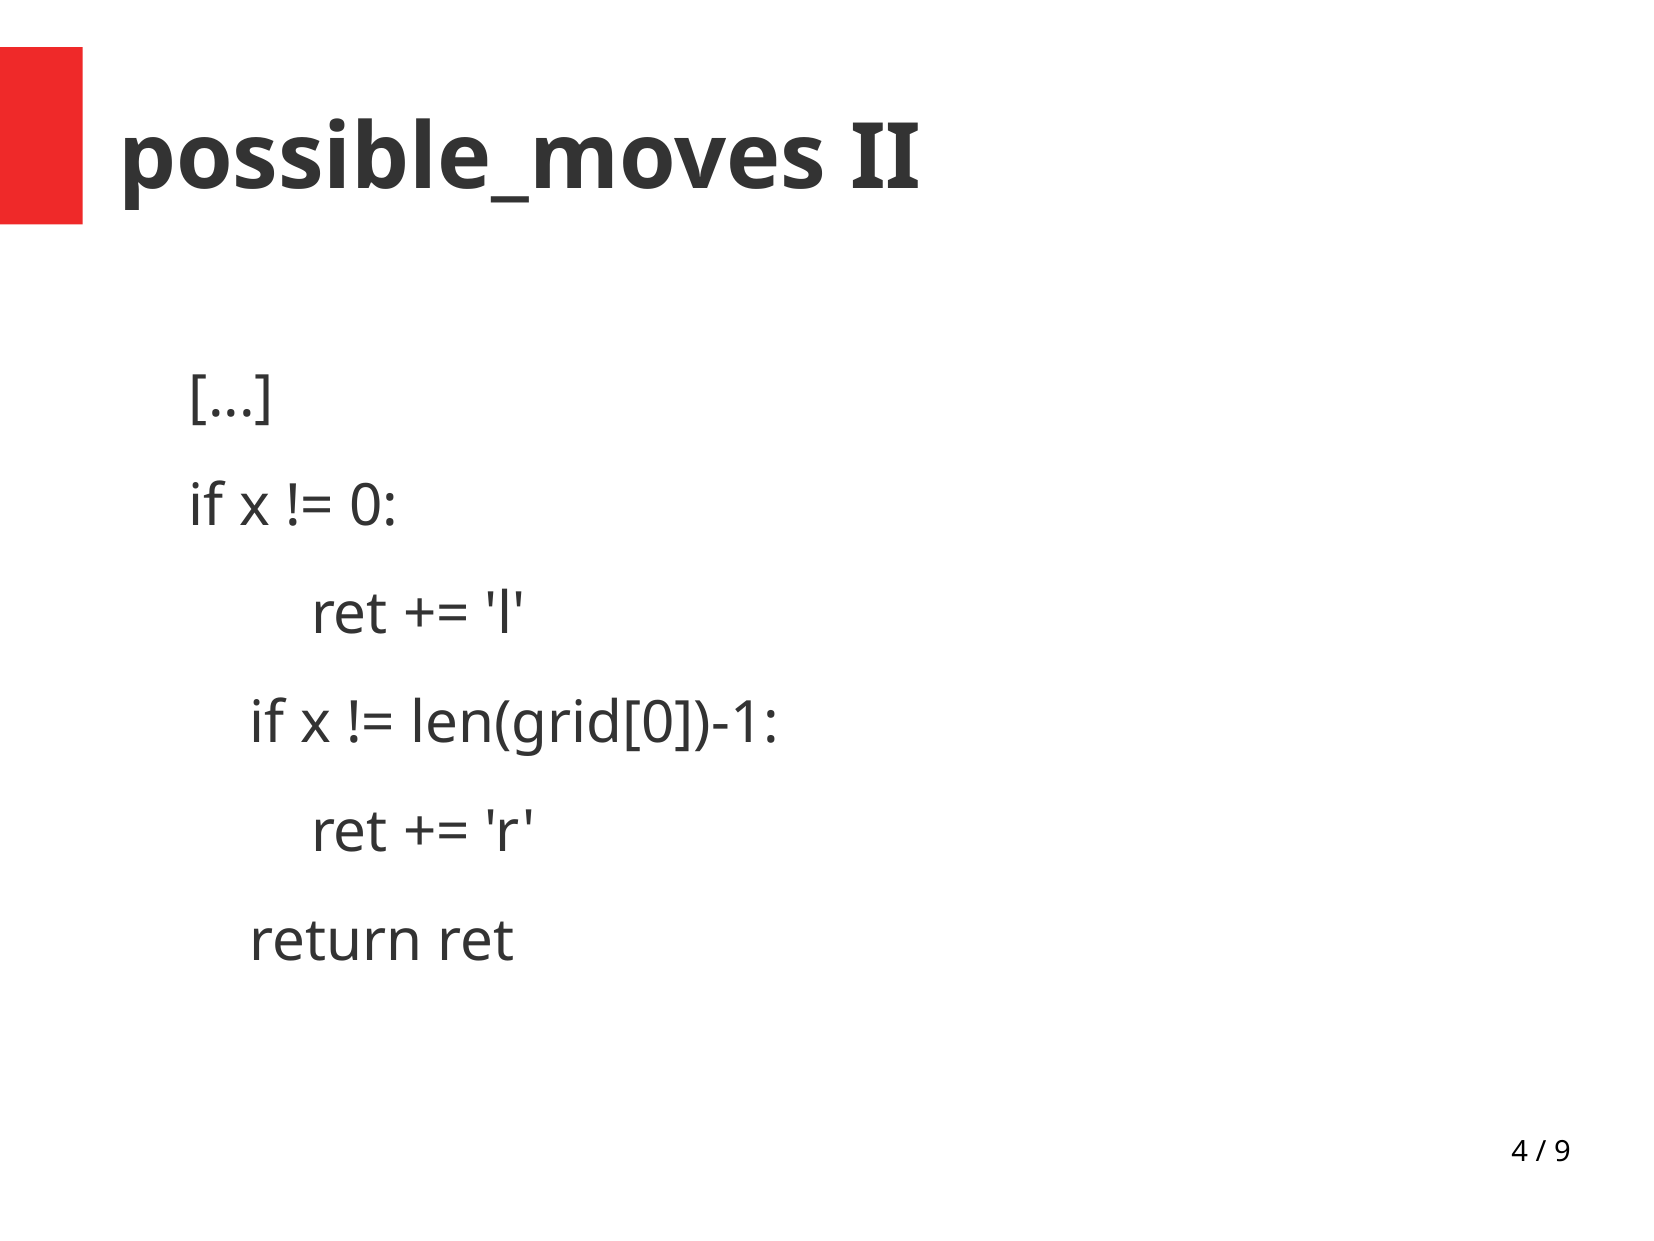

# possible_moves II
[...]
if x != 0:
 ret += 'l'
 if x != len(grid[0])-1:
 ret += 'r'
 return ret
4